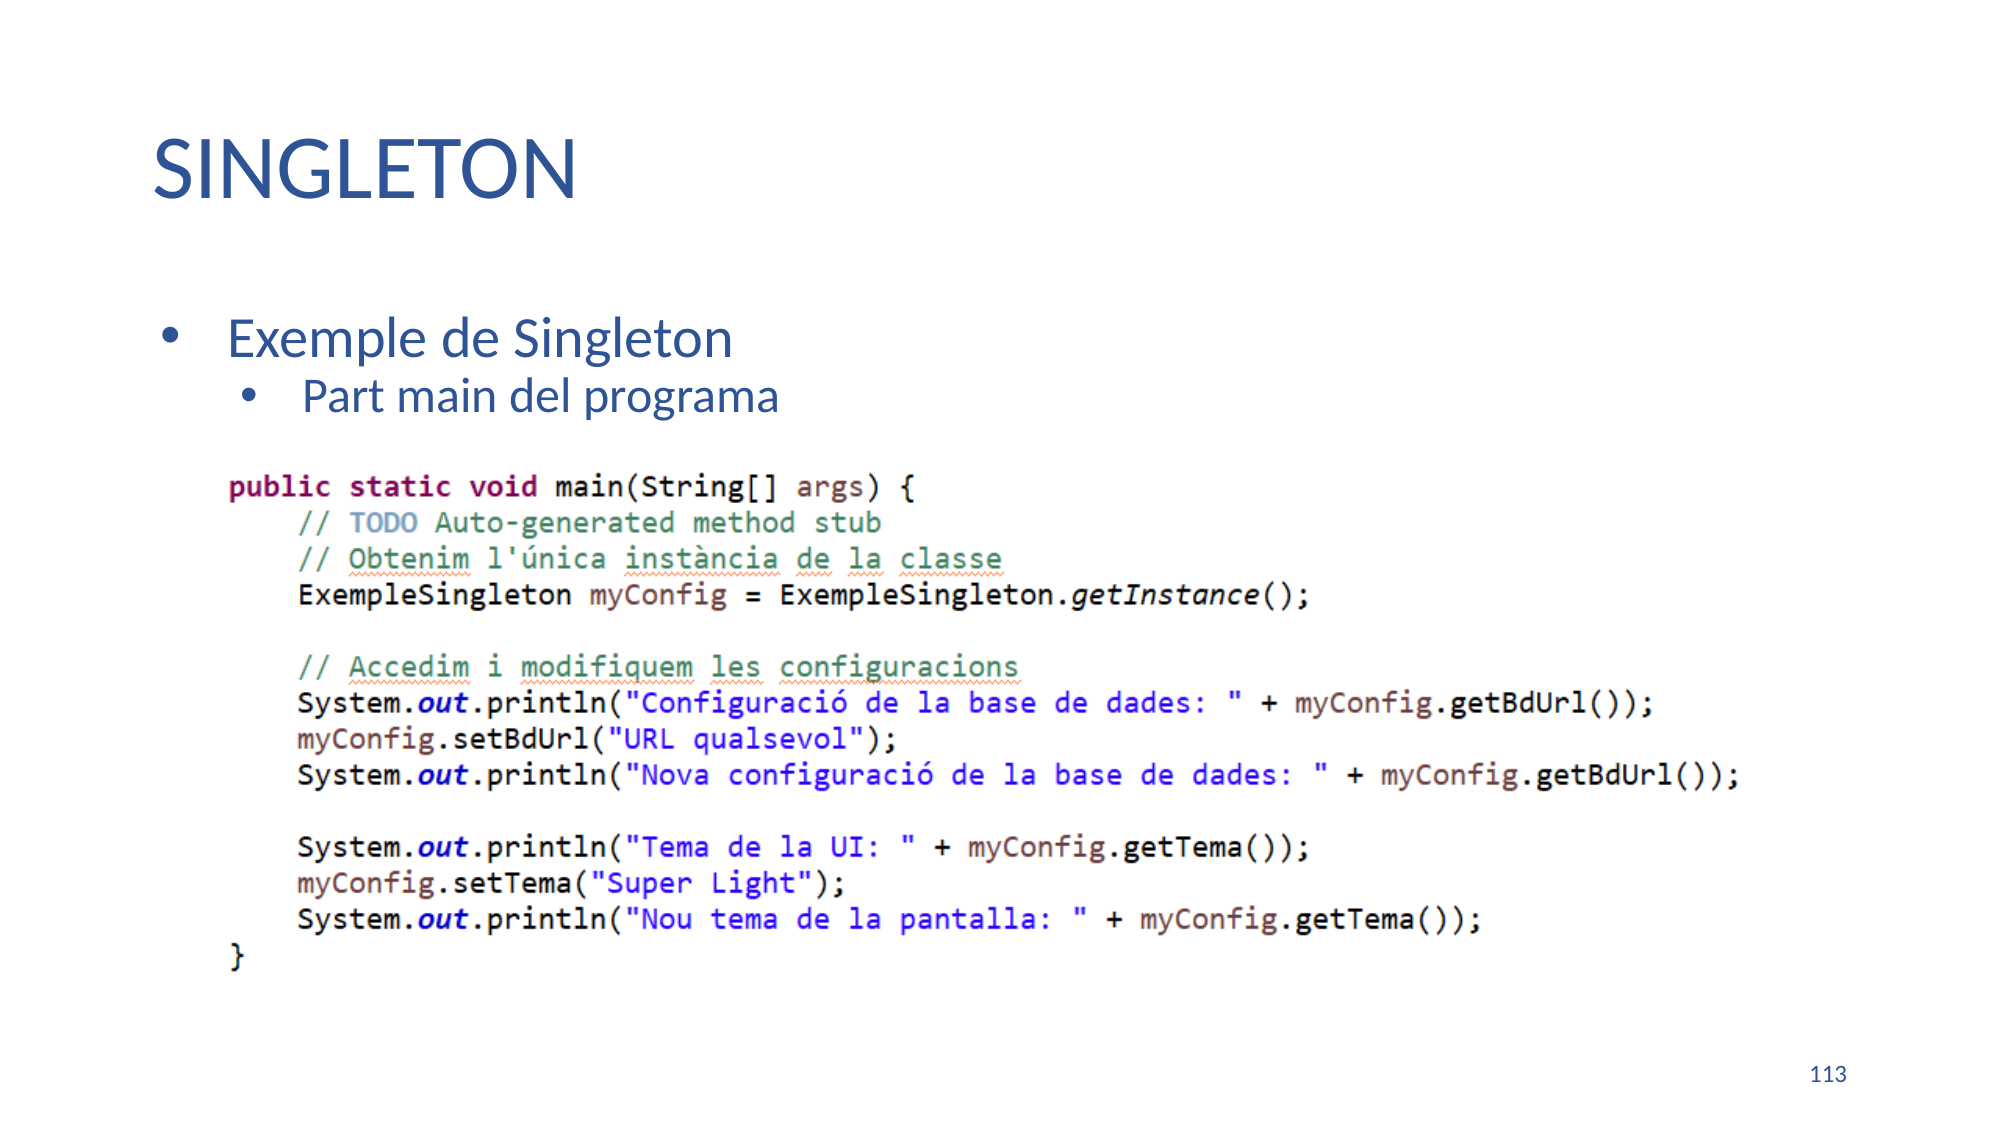

# SINGLETON
Exemple de Singleton
Part main del programa